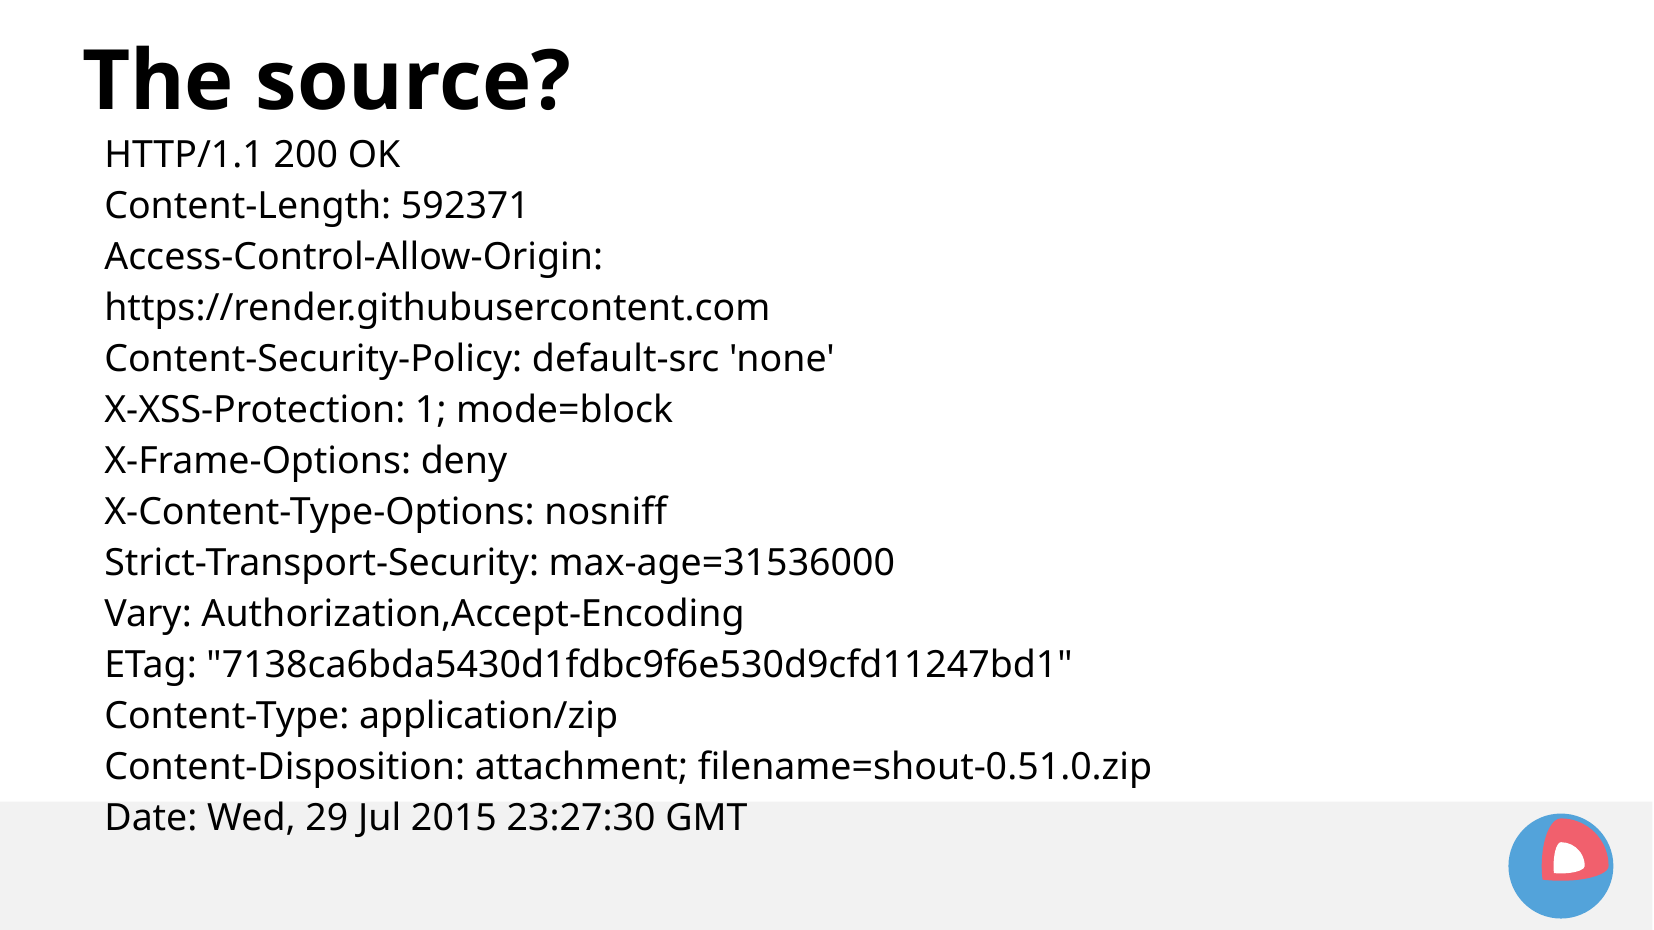

The source?
HTTP/1.1 200 OK
Content-Length: 592371
Access-Control-Allow-Origin: https://render.githubusercontent.com
Content-Security-Policy: default-src 'none'
X-XSS-Protection: 1; mode=block
X-Frame-Options: deny
X-Content-Type-Options: nosniff
Strict-Transport-Security: max-age=31536000
Vary: Authorization,Accept-Encoding
ETag: "7138ca6bda5430d1fdbc9f6e530d9cfd11247bd1"
Content-Type: application/zip
Content-Disposition: attachment; filename=shout-0.51.0.zip
Date: Wed, 29 Jul 2015 23:27:30 GMT